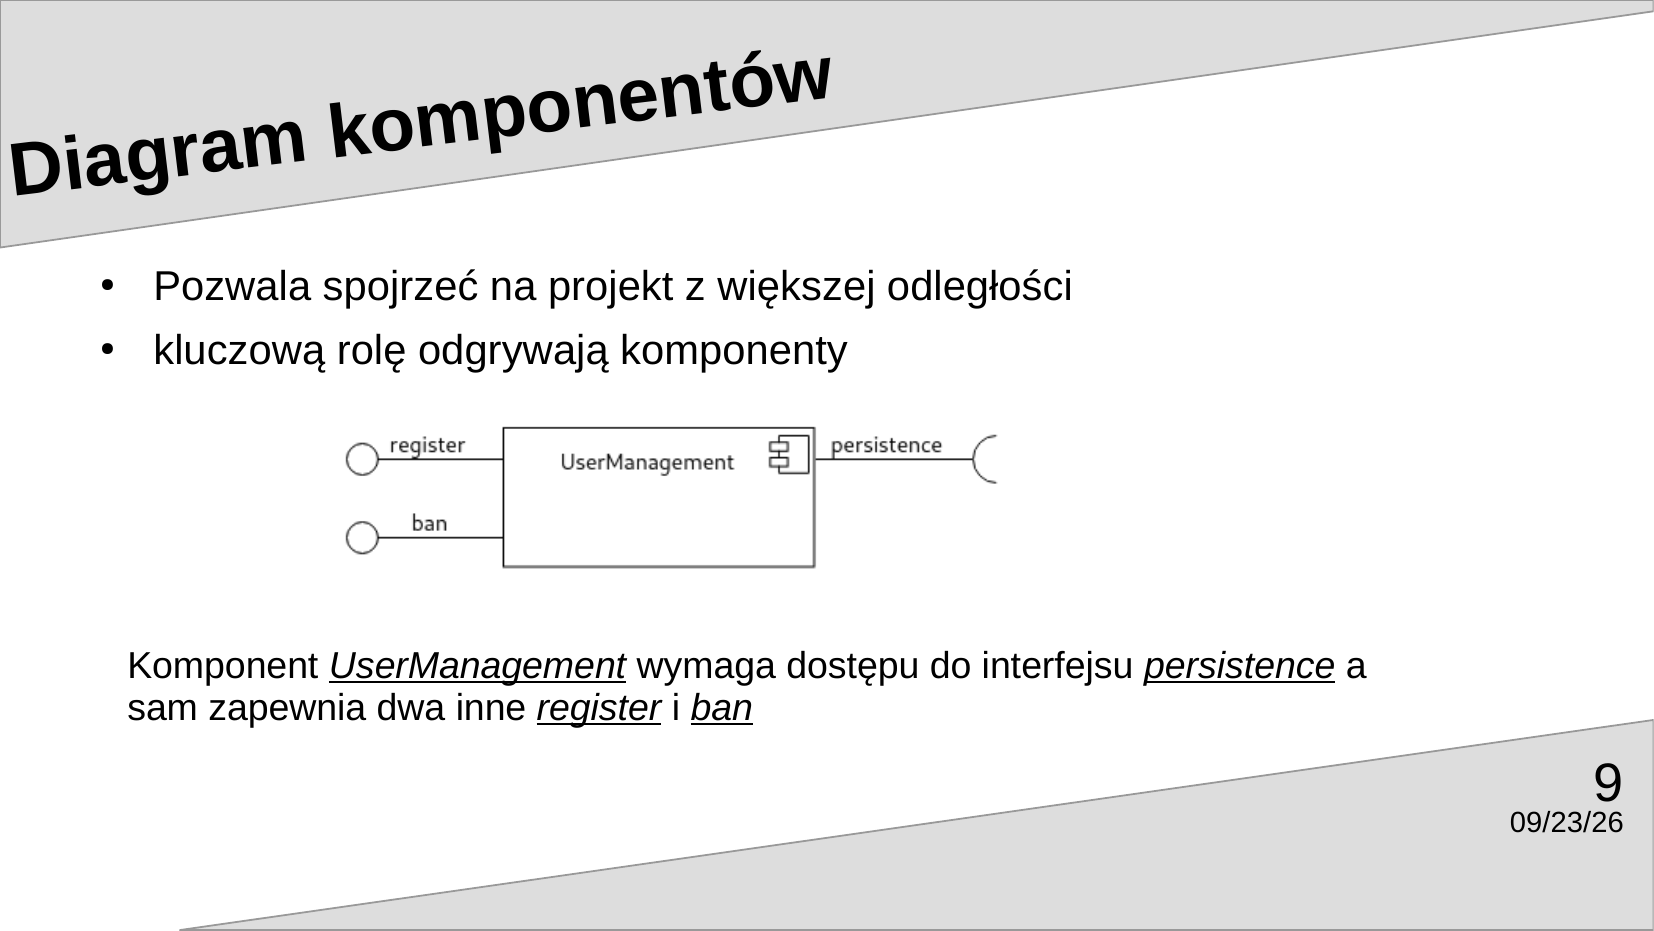

# Diagram komponentów
Pozwala spojrzeć na projekt z większej odległości
kluczową rolę odgrywają komponenty
Komponent UserManagement wymaga dostępu do interfejsu persistence a sam zapewnia dwa inne register i ban
9